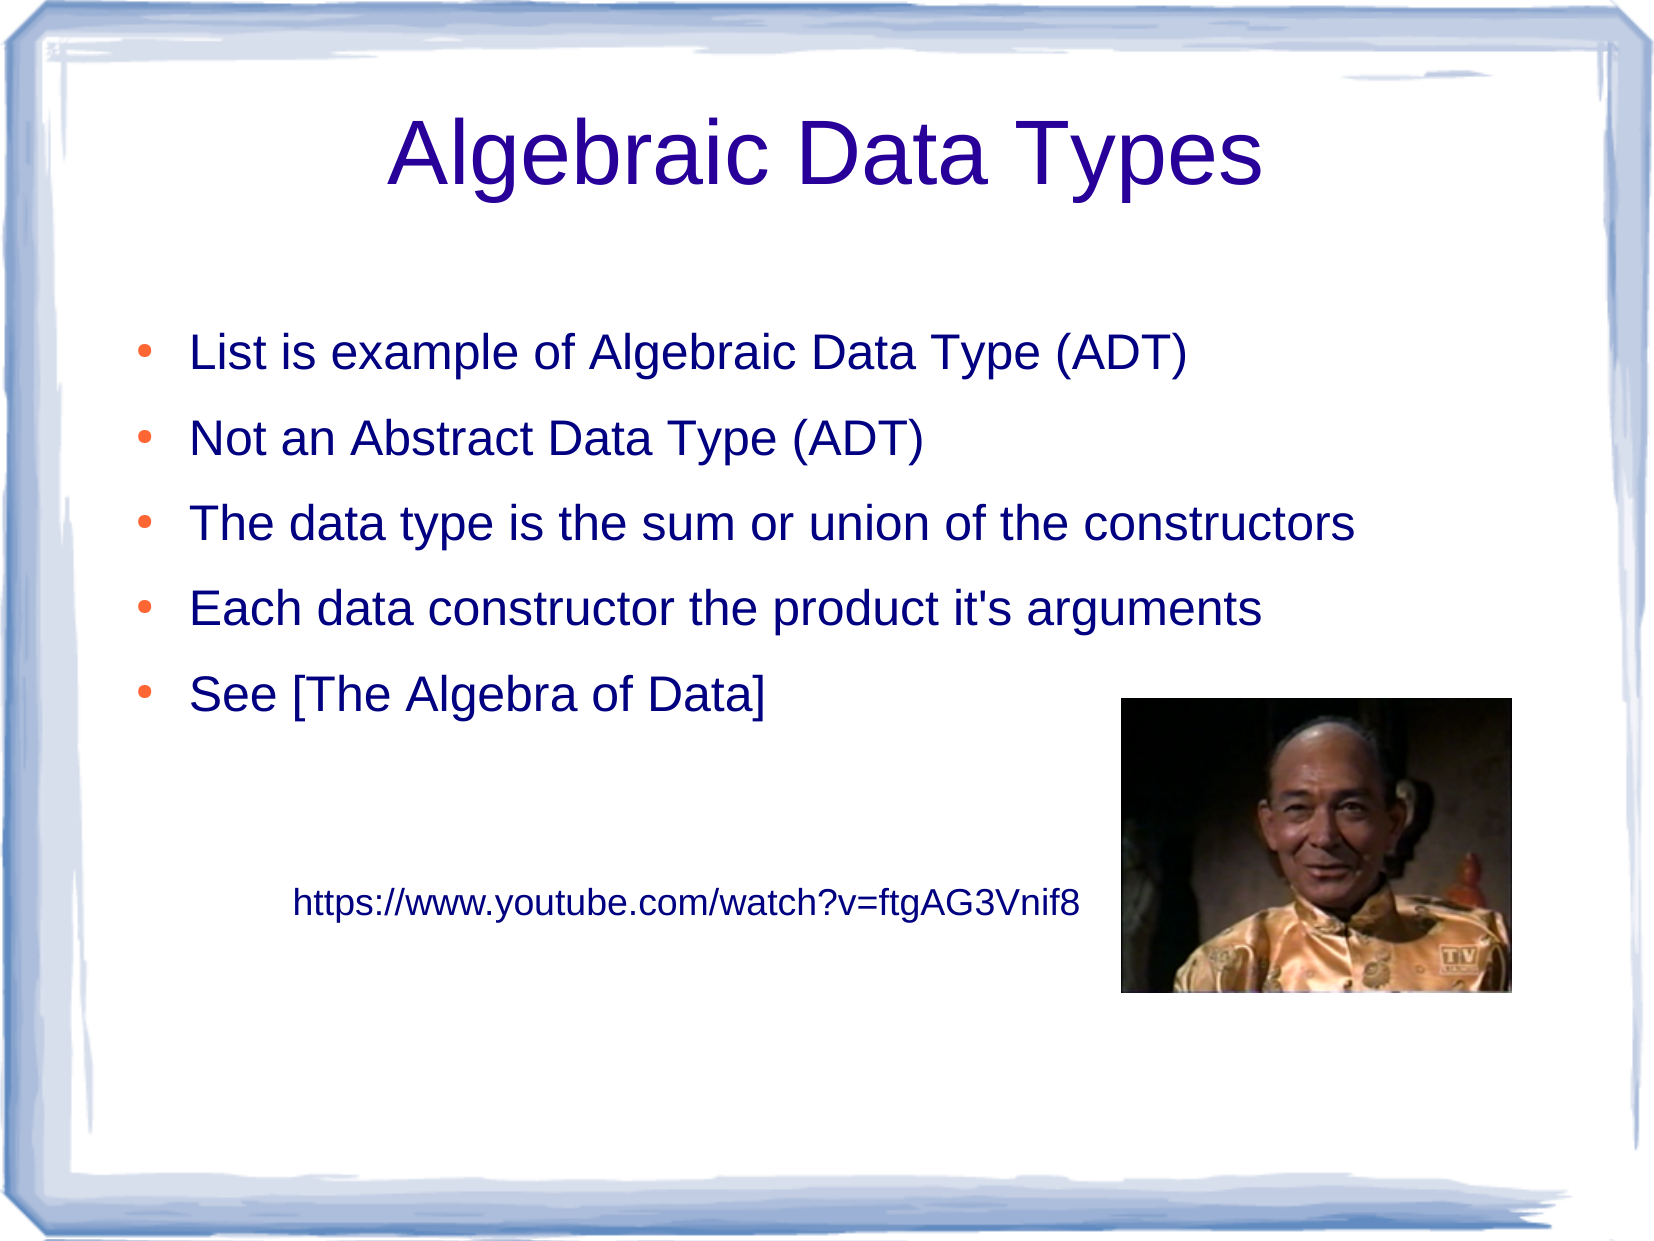

# Algebraic Data Types
List is example of Algebraic Data Type (ADT)
Not an Abstract Data Type (ADT)
The data type is the sum or union of the constructors
Each data constructor the product it's arguments
See [The Algebra of Data]
https://www.youtube.com/watch?v=ftgAG3Vnif8